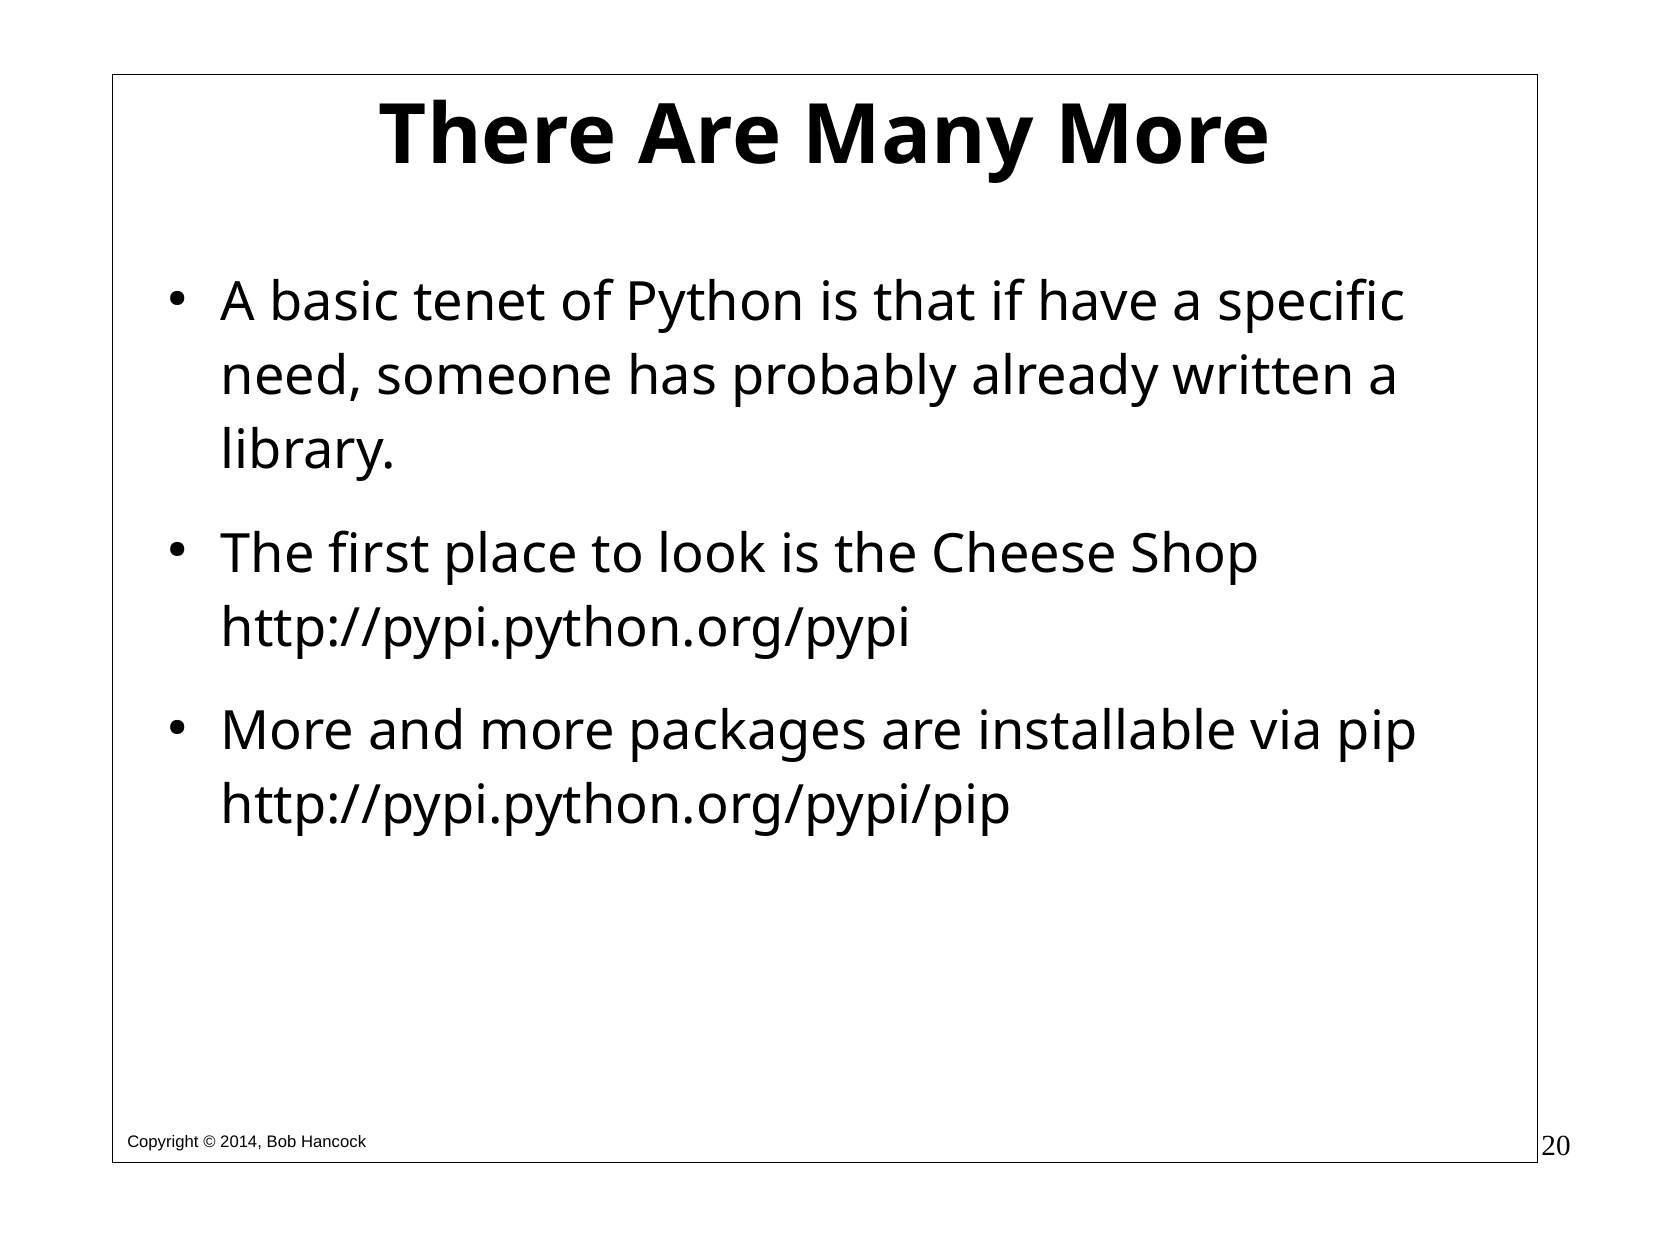

# There Are Many More
A basic tenet of Python is that if have a specific need, someone has probably already written a library.
The first place to look is the Cheese Shop http://pypi.python.org/pypi
More and more packages are installable via pip http://pypi.python.org/pypi/pip
Copyright © 2014, Bob Hancock
20